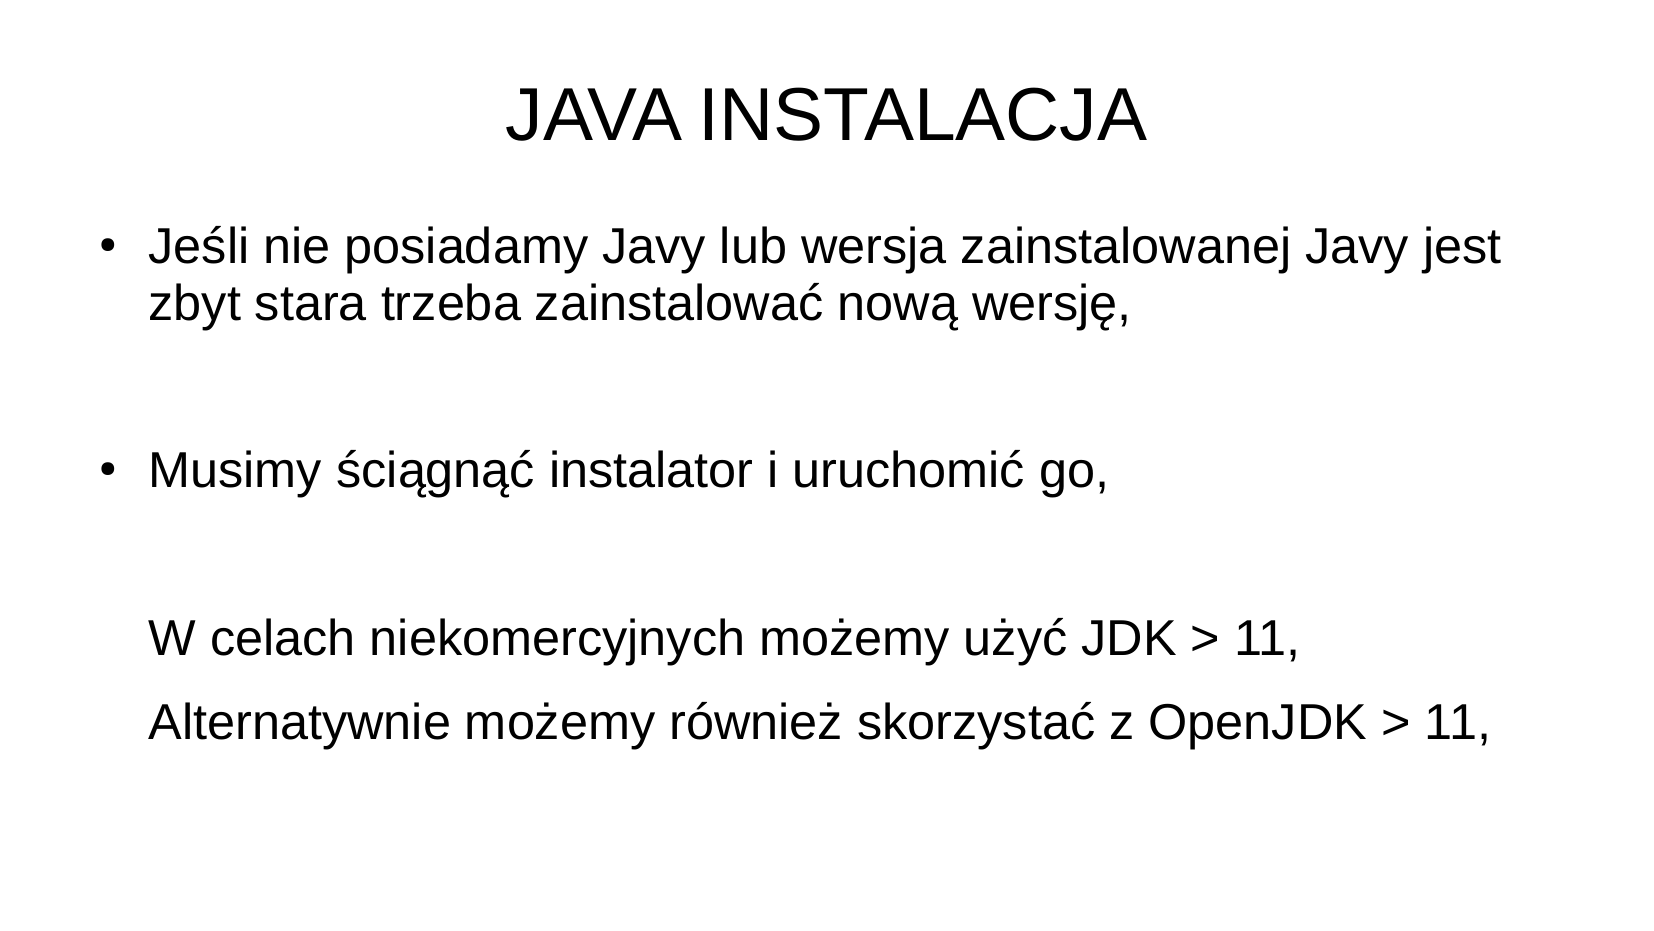

# JAVA INSTALACJA
Jeśli nie posiadamy Javy lub wersja zainstalowanej Javy jest zbyt stara trzeba zainstalować nową wersję,
Musimy ściągnąć instalator i uruchomić go,
W celach niekomercyjnych możemy użyć JDK > 11,
Alternatywnie możemy również skorzystać z OpenJDK > 11,